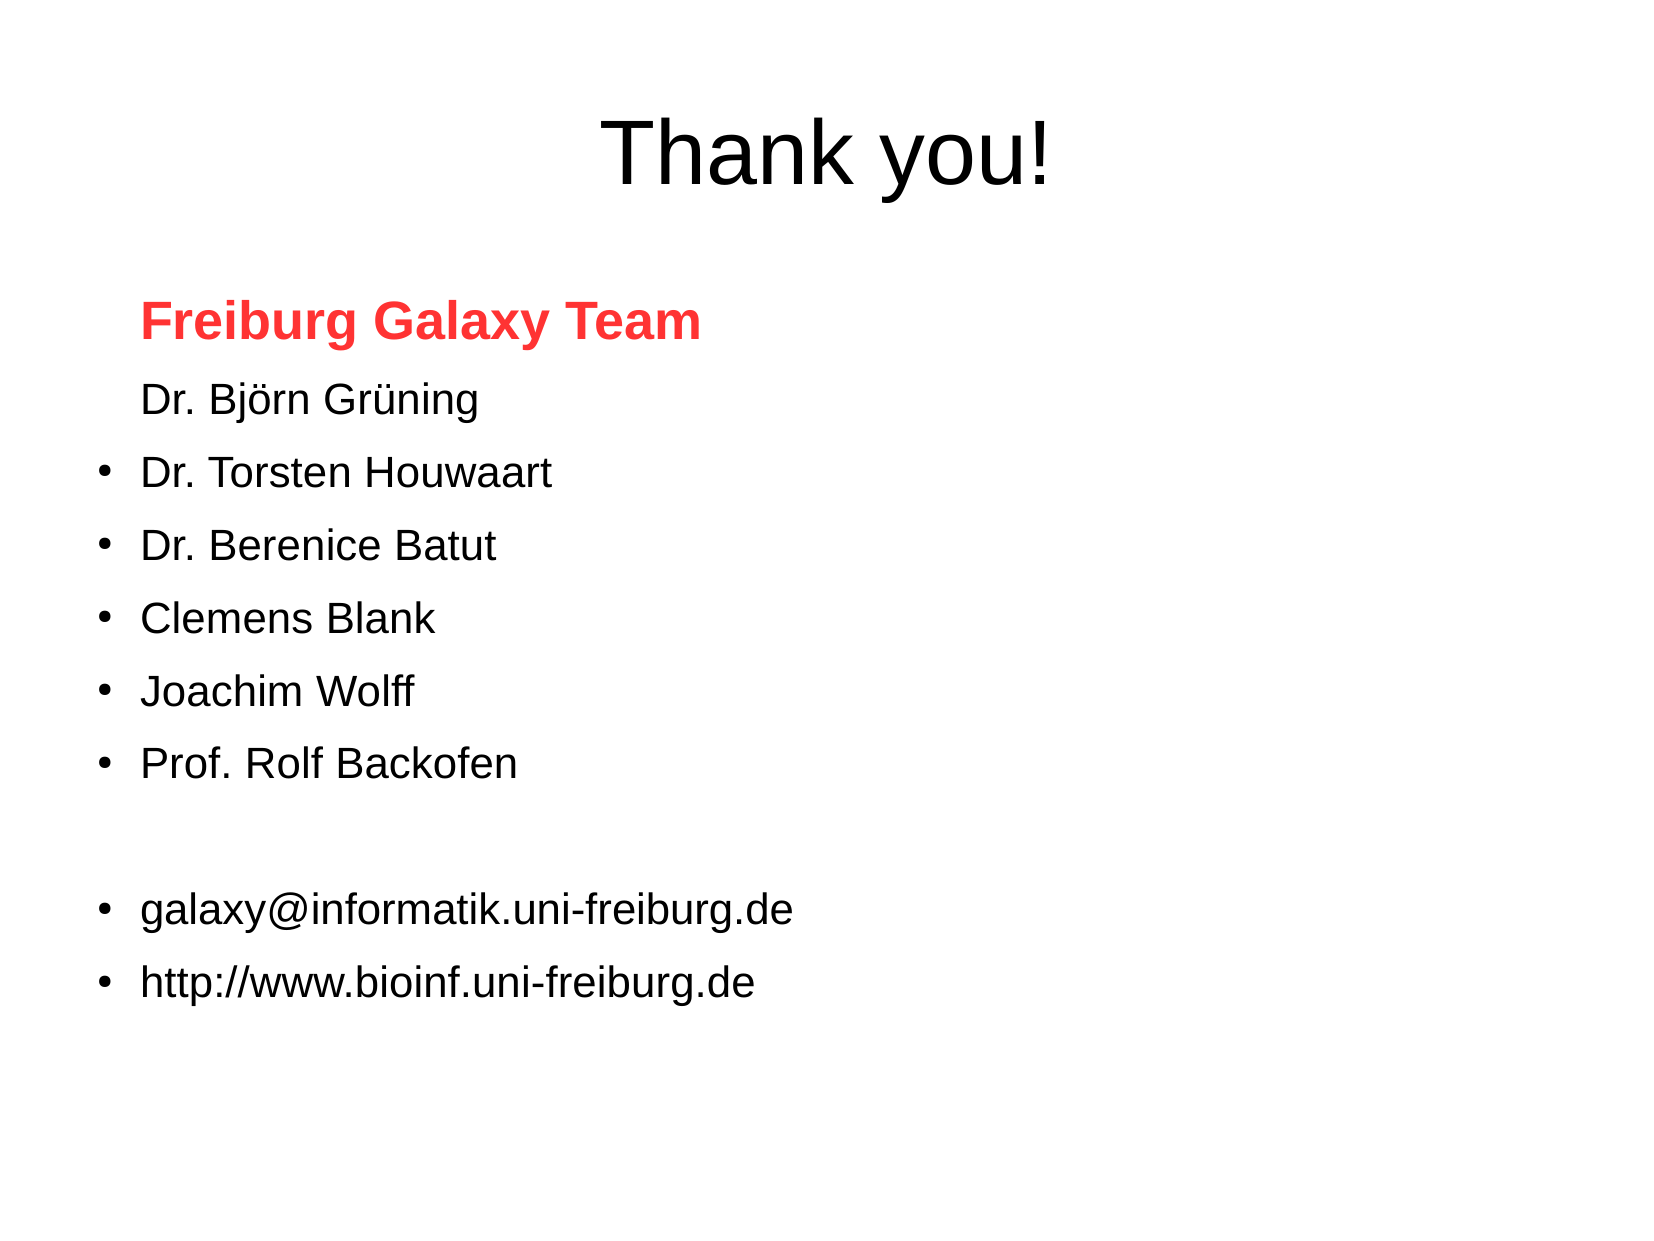

# Thank you!
Freiburg Galaxy Team
Dr. Björn Grüning
Dr. Torsten Houwaart
Dr. Berenice Batut
Clemens Blank
Joachim Wolff
Prof. Rolf Backofen
galaxy@informatik.uni-freiburg.de
http://www.bioinf.uni-freiburg.de